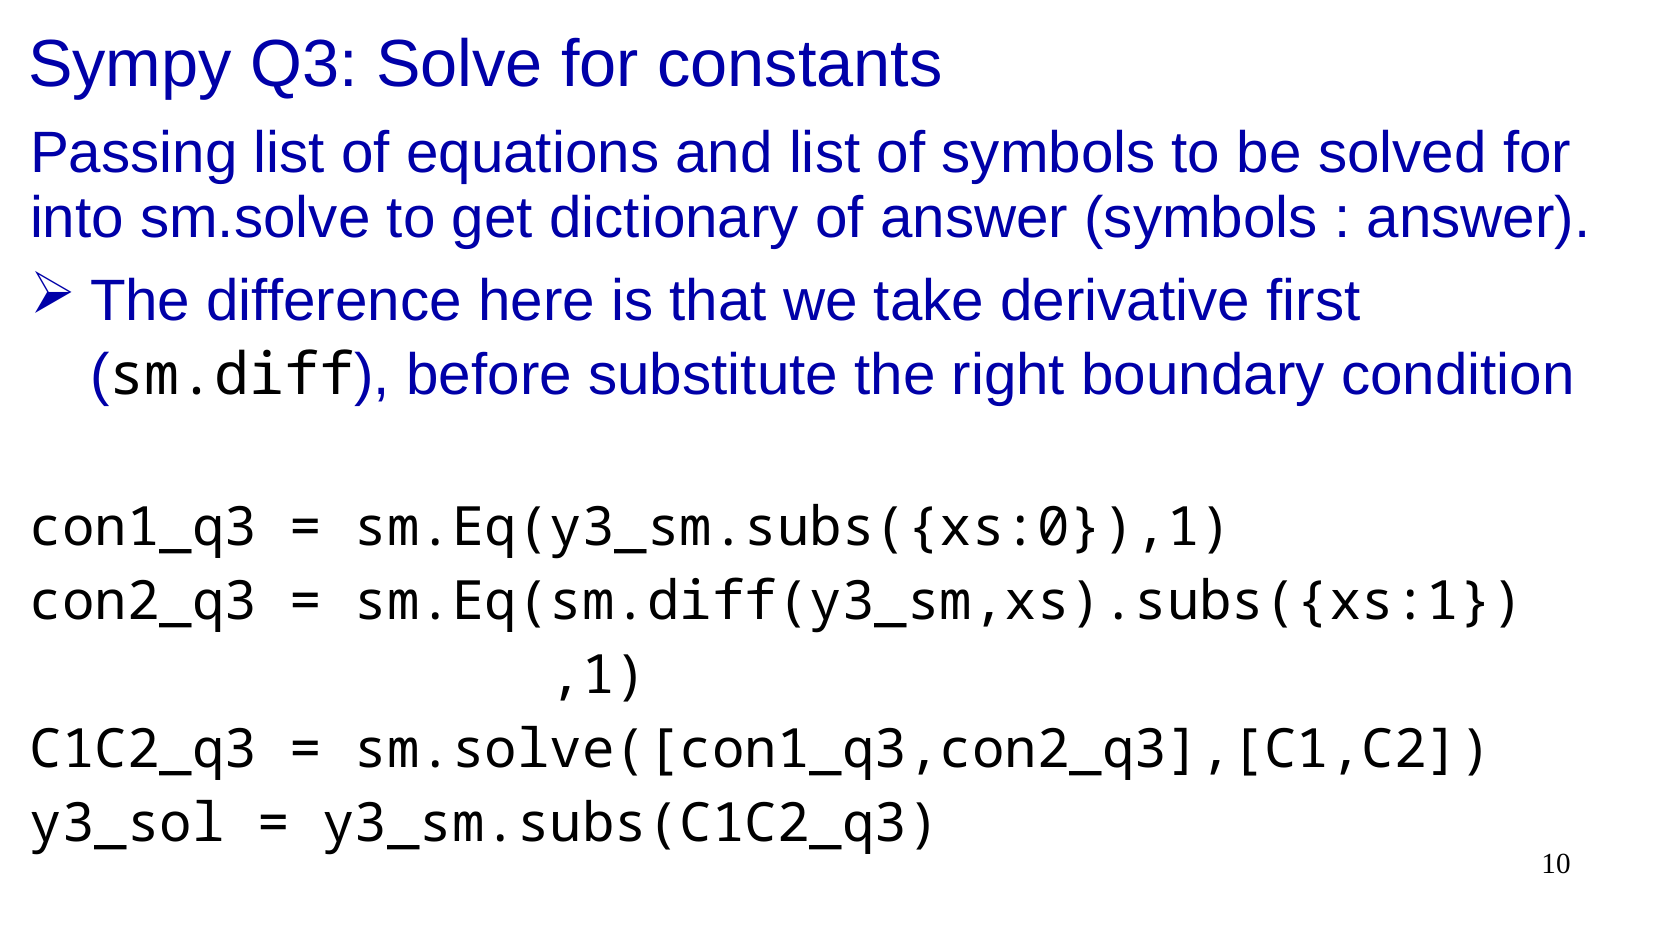

# Sympy Q3: Solve for constants
Passing list of equations and list of symbols to be solved for into sm.solve to get dictionary of answer (symbols : answer).
The difference here is that we take derivative first (sm.diff), before substitute the right boundary condition
con1_q3 = sm.Eq(y3_sm.subs({xs:0}),1)
con2_q3 = sm.Eq(sm.diff(y3_sm,xs).subs({xs:1})
 ,1)
C1C2_q3 = sm.solve([con1_q3,con2_q3],[C1,C2])
y3_sol = y3_sm.subs(C1C2_q3)
10